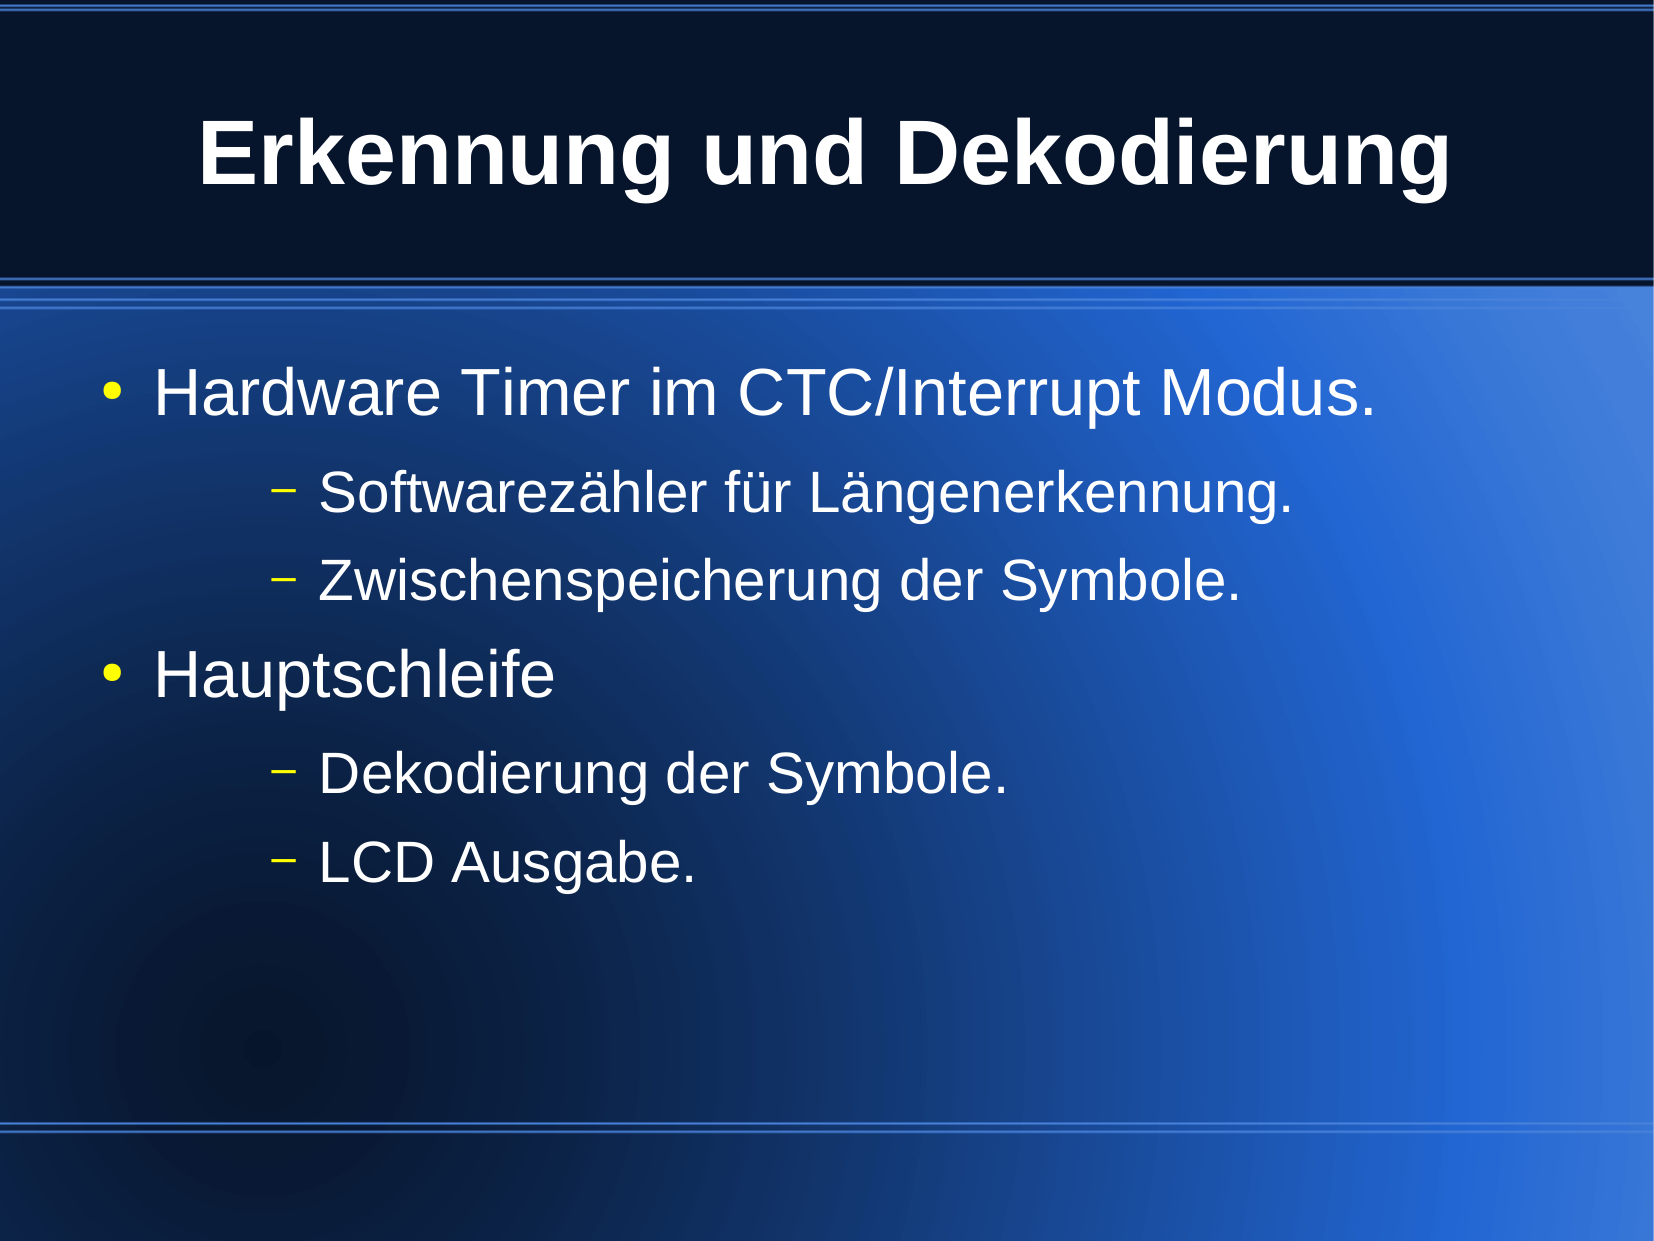

# Erkennung und Dekodierung
Hardware Timer im CTC/Interrupt Modus.
Softwarezähler für Längenerkennung.
Zwischenspeicherung der Symbole.
Hauptschleife
Dekodierung der Symbole.
LCD Ausgabe.